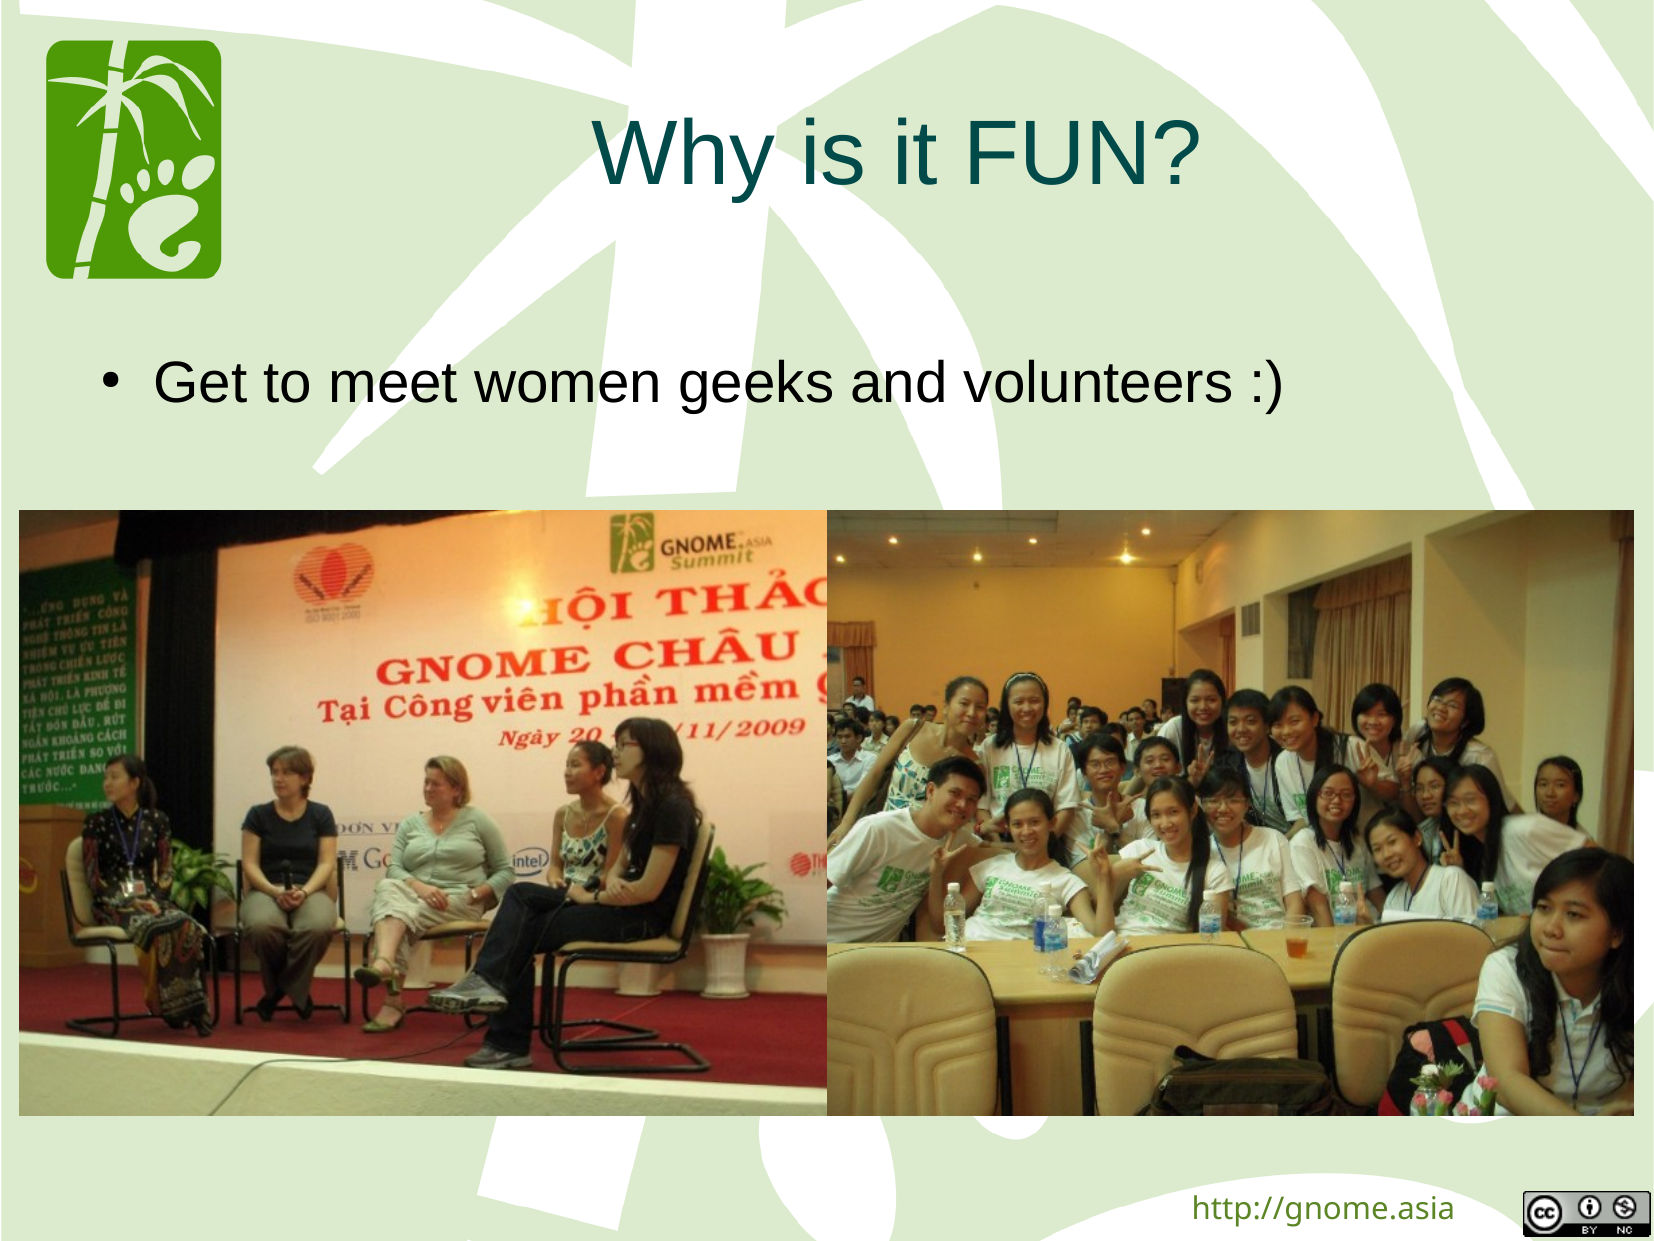

# Why is it FUN?
Get to meet women geeks and volunteers :)